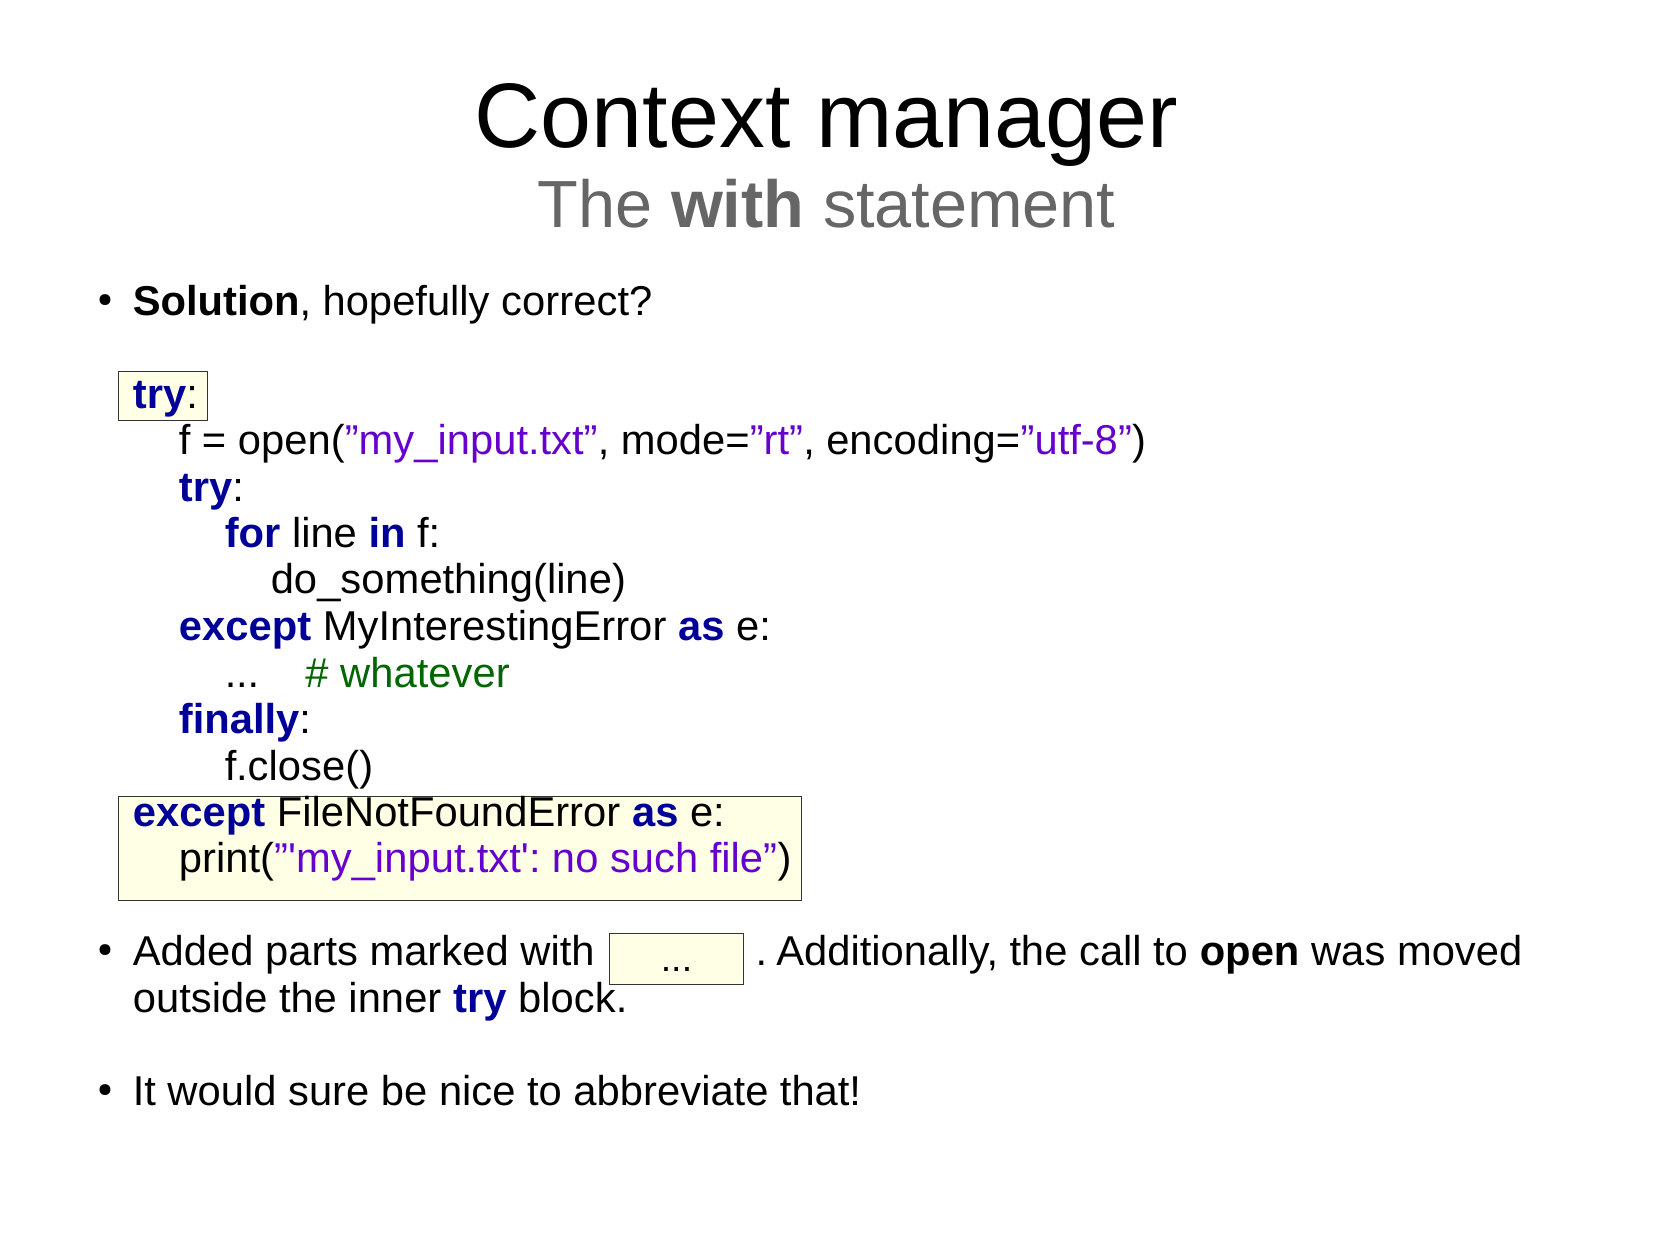

# Context manager The with statement
Solution, hopefully correct?
try:
 f = open(”my_input.txt”, mode=”rt”, encoding=”utf-8”)
 try:
 for line in f:
 do_something(line)
 except MyInterestingError as e:
 ... # whatever
 finally:
 f.close()
except FileNotFoundError as e:
 print(”'my_input.txt': no such file”)
Added parts marked with . Additionally, the call to open was moved outside the inner try block.
It would sure be nice to abbreviate that!
...